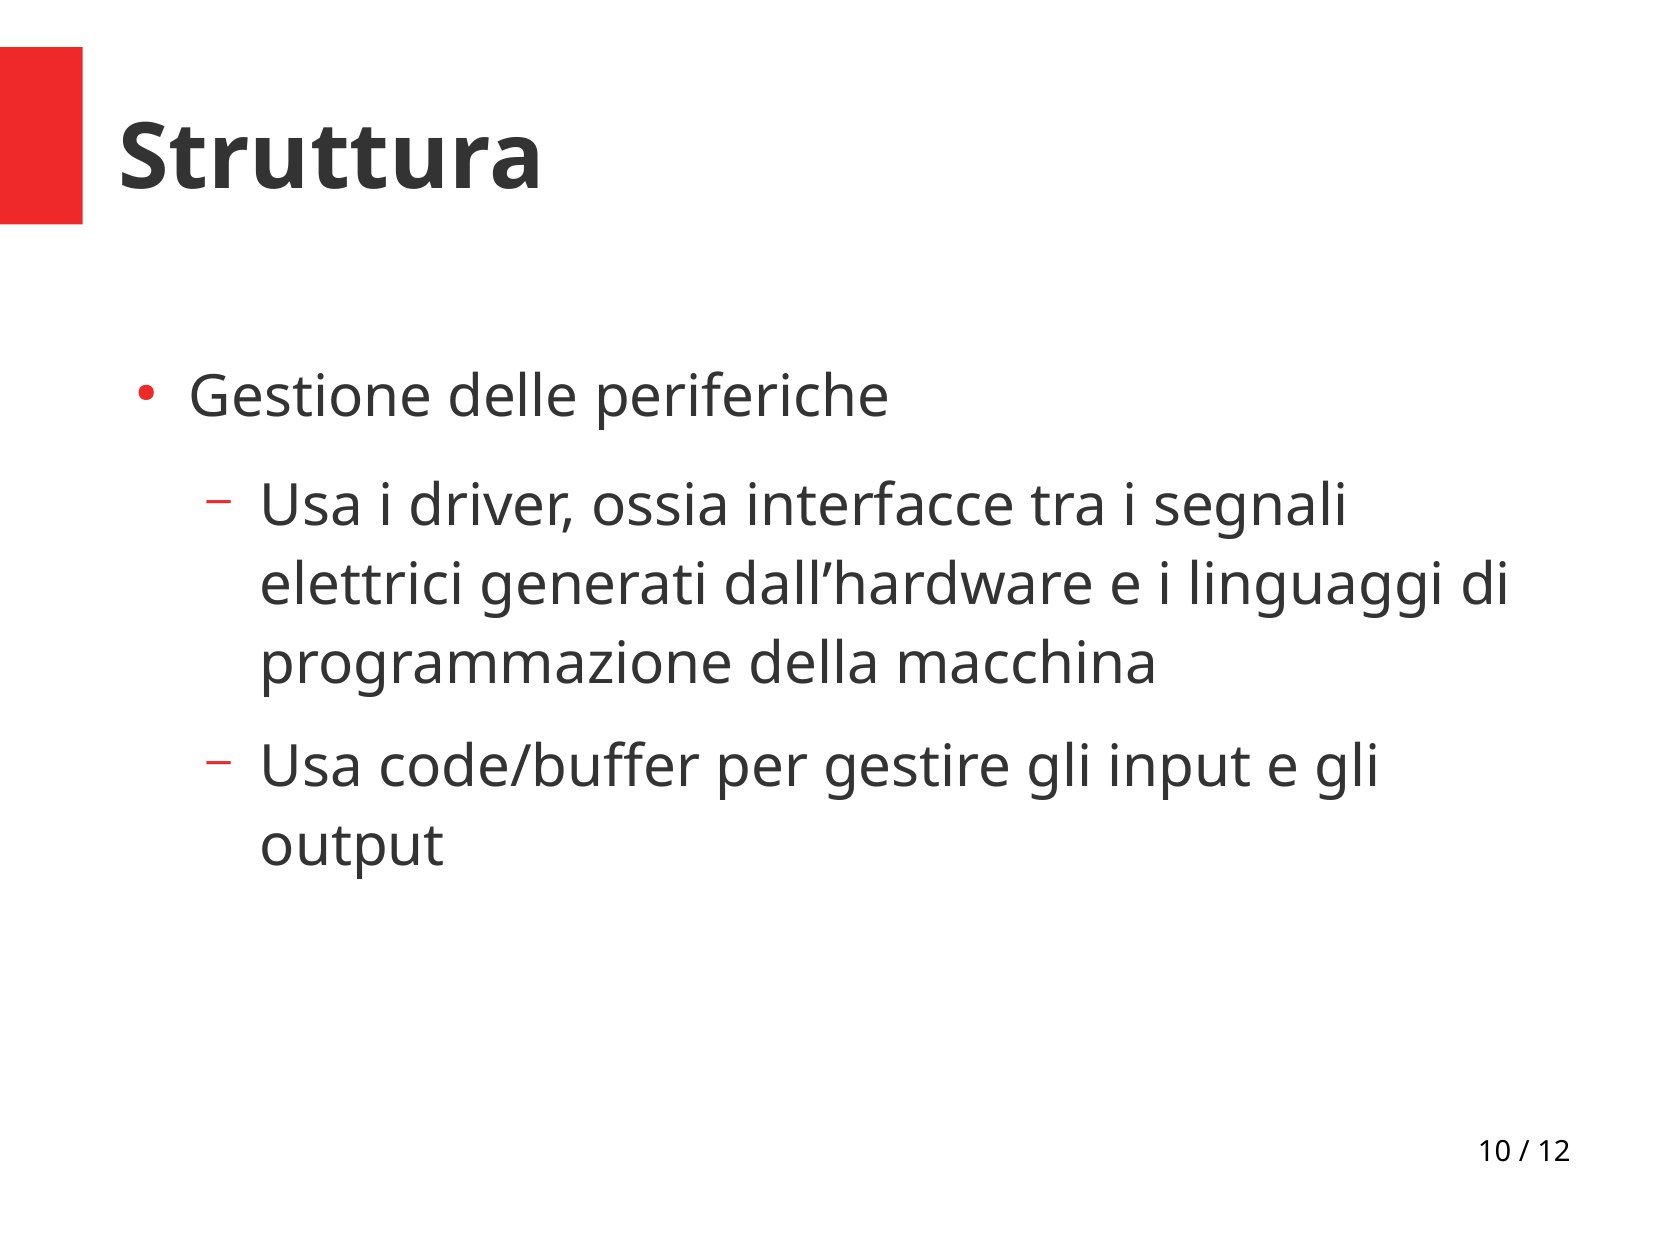

# Struttura
Gestione delle periferiche
Usa i driver, ossia interfacce tra i segnali elettrici generati dall’hardware e i linguaggi di programmazione della macchina
Usa code/buffer per gestire gli input e gli output
10